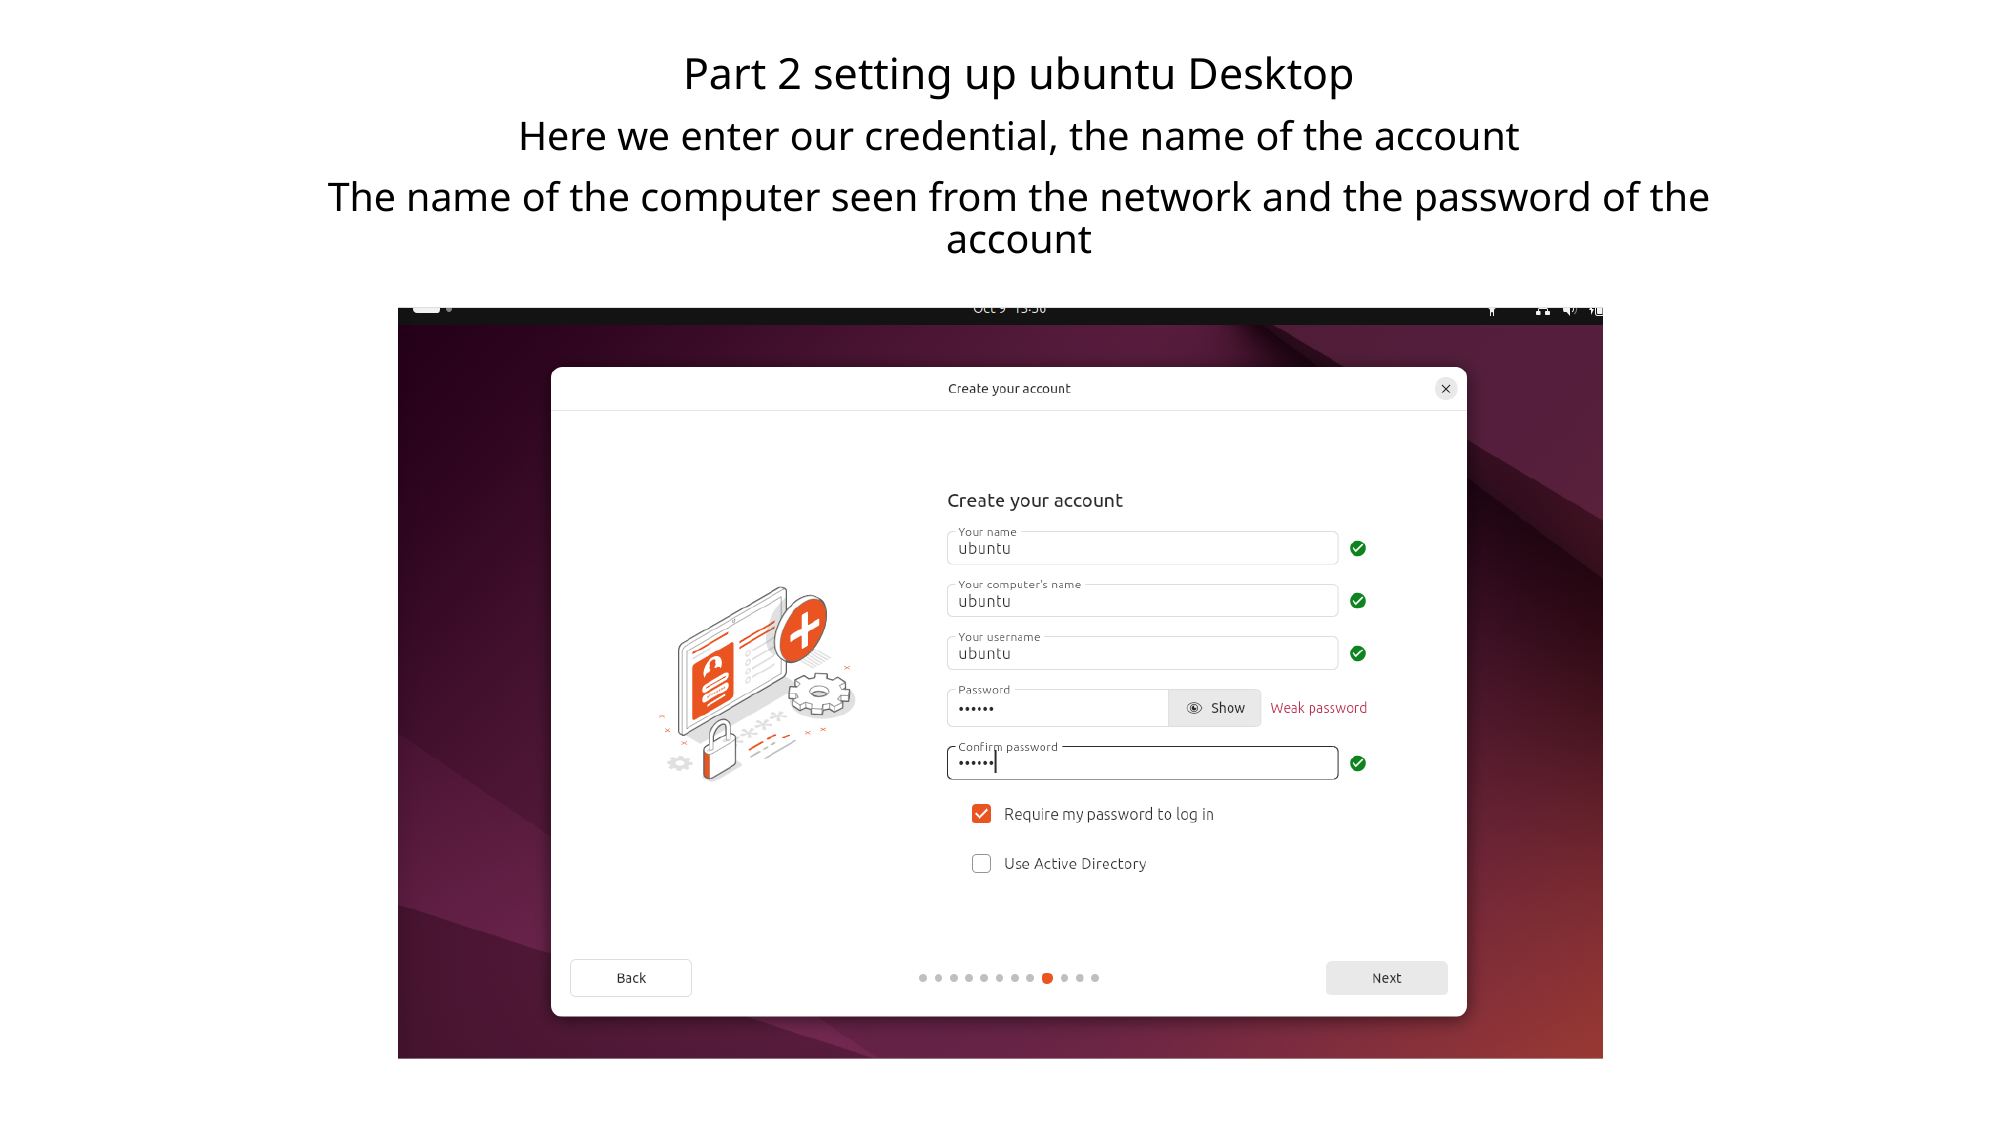

# Part 2 setting up ubuntu Desktop
Here we enter our credential, the name of the account
The name of the computer seen from the network and the password of the account